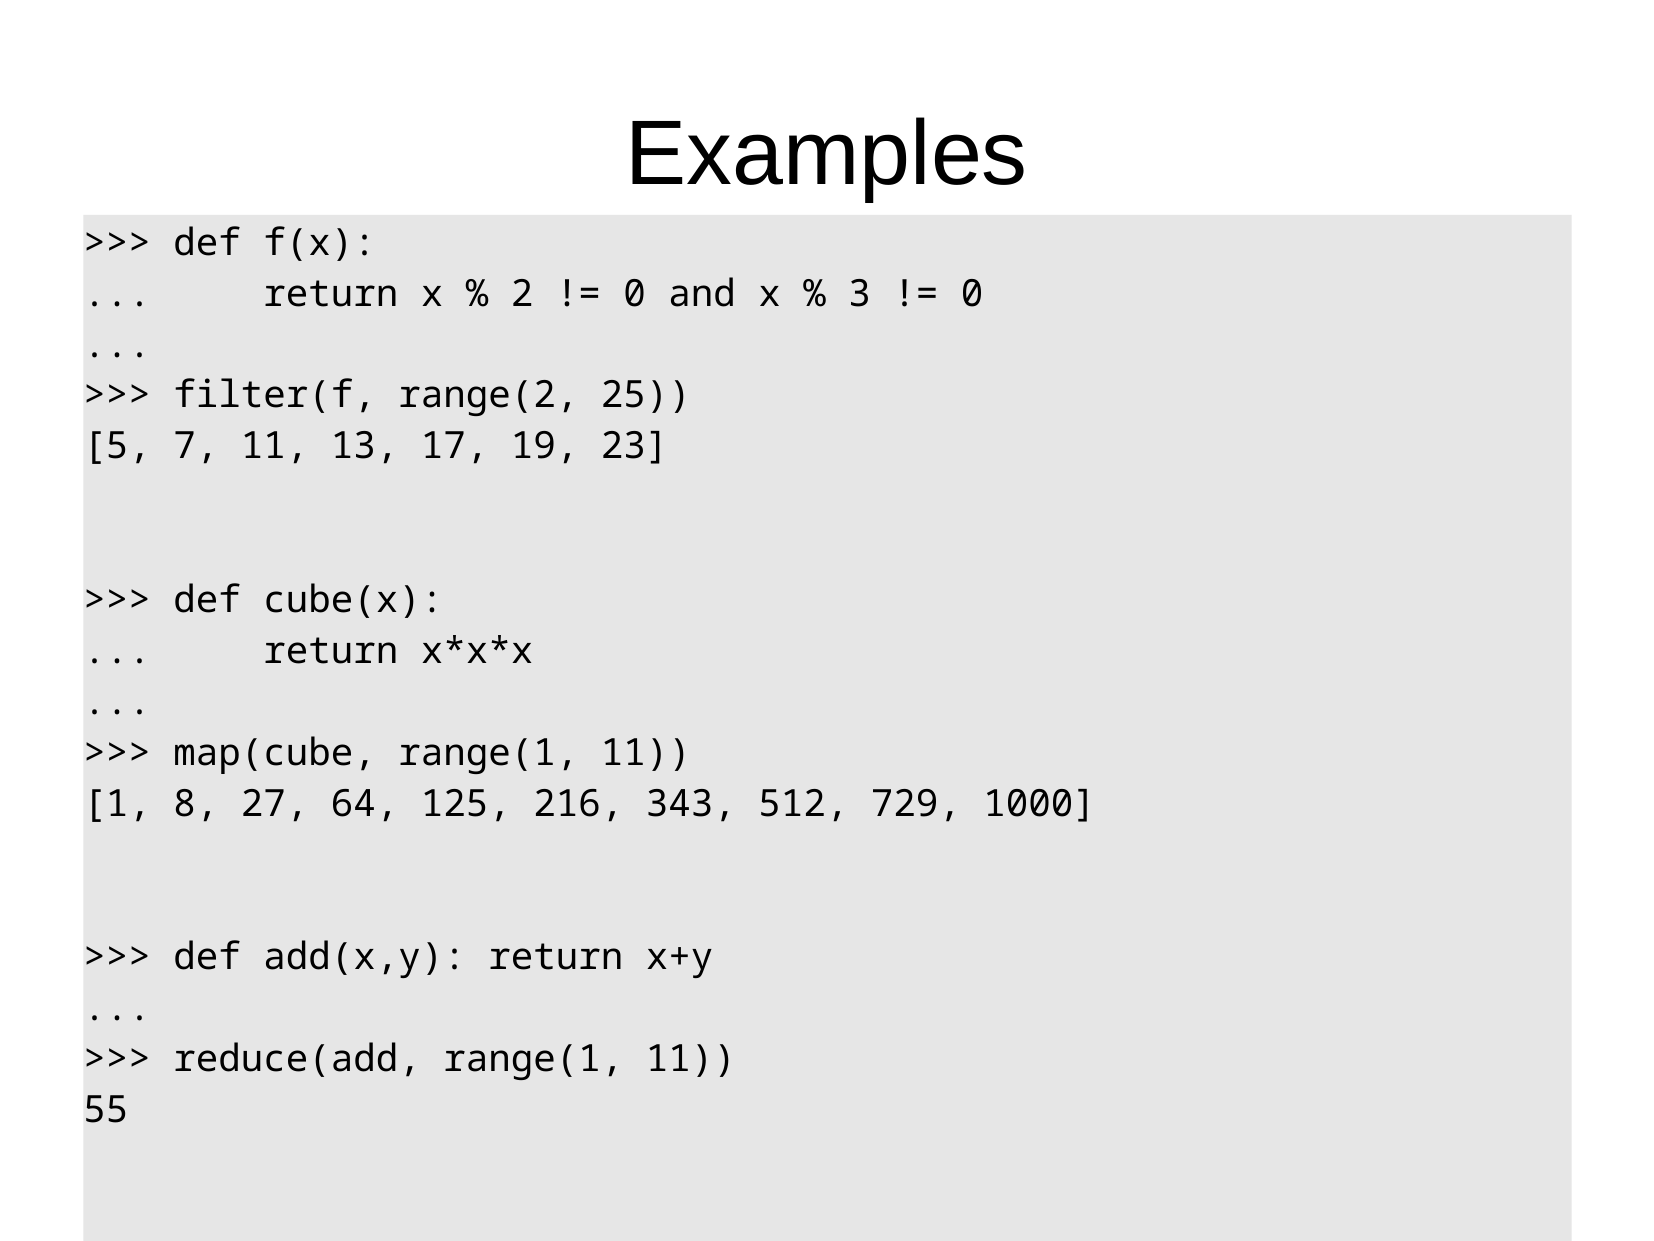

# Examples
>>> def f(x):
... return x % 2 != 0 and x % 3 != 0
...
>>> filter(f, range(2, 25))
[5, 7, 11, 13, 17, 19, 23]
>>> def cube(x):
... return x*x*x
...
>>> map(cube, range(1, 11))
[1, 8, 27, 64, 125, 216, 343, 512, 729, 1000]
>>> def add(x,y): return x+y
...
>>> reduce(add, range(1, 11))
55
Code examples from https://docs.python.org/2/tutorial/